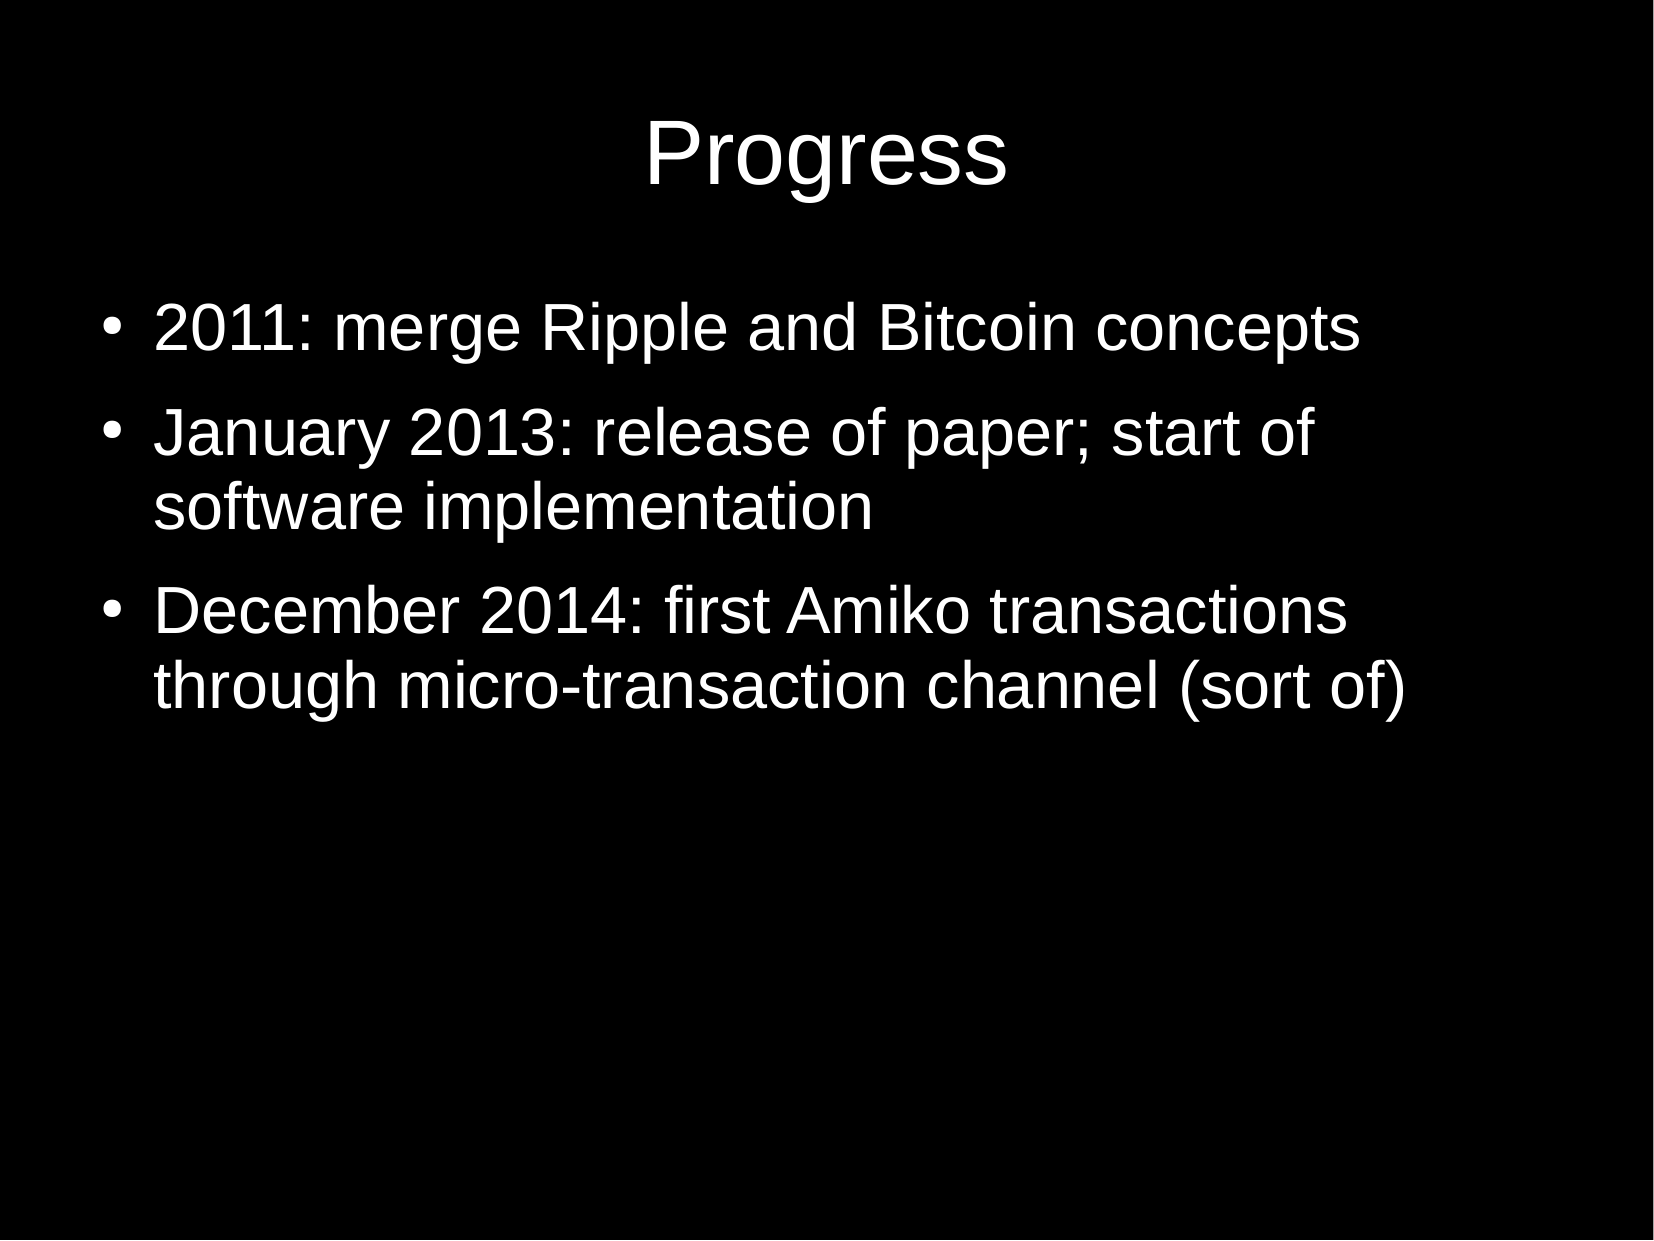

# Progress
2011: merge Ripple and Bitcoin concepts
January 2013: release of paper; start of software implementation
December 2014: first Amiko transactions through micro-transaction channel (sort of)